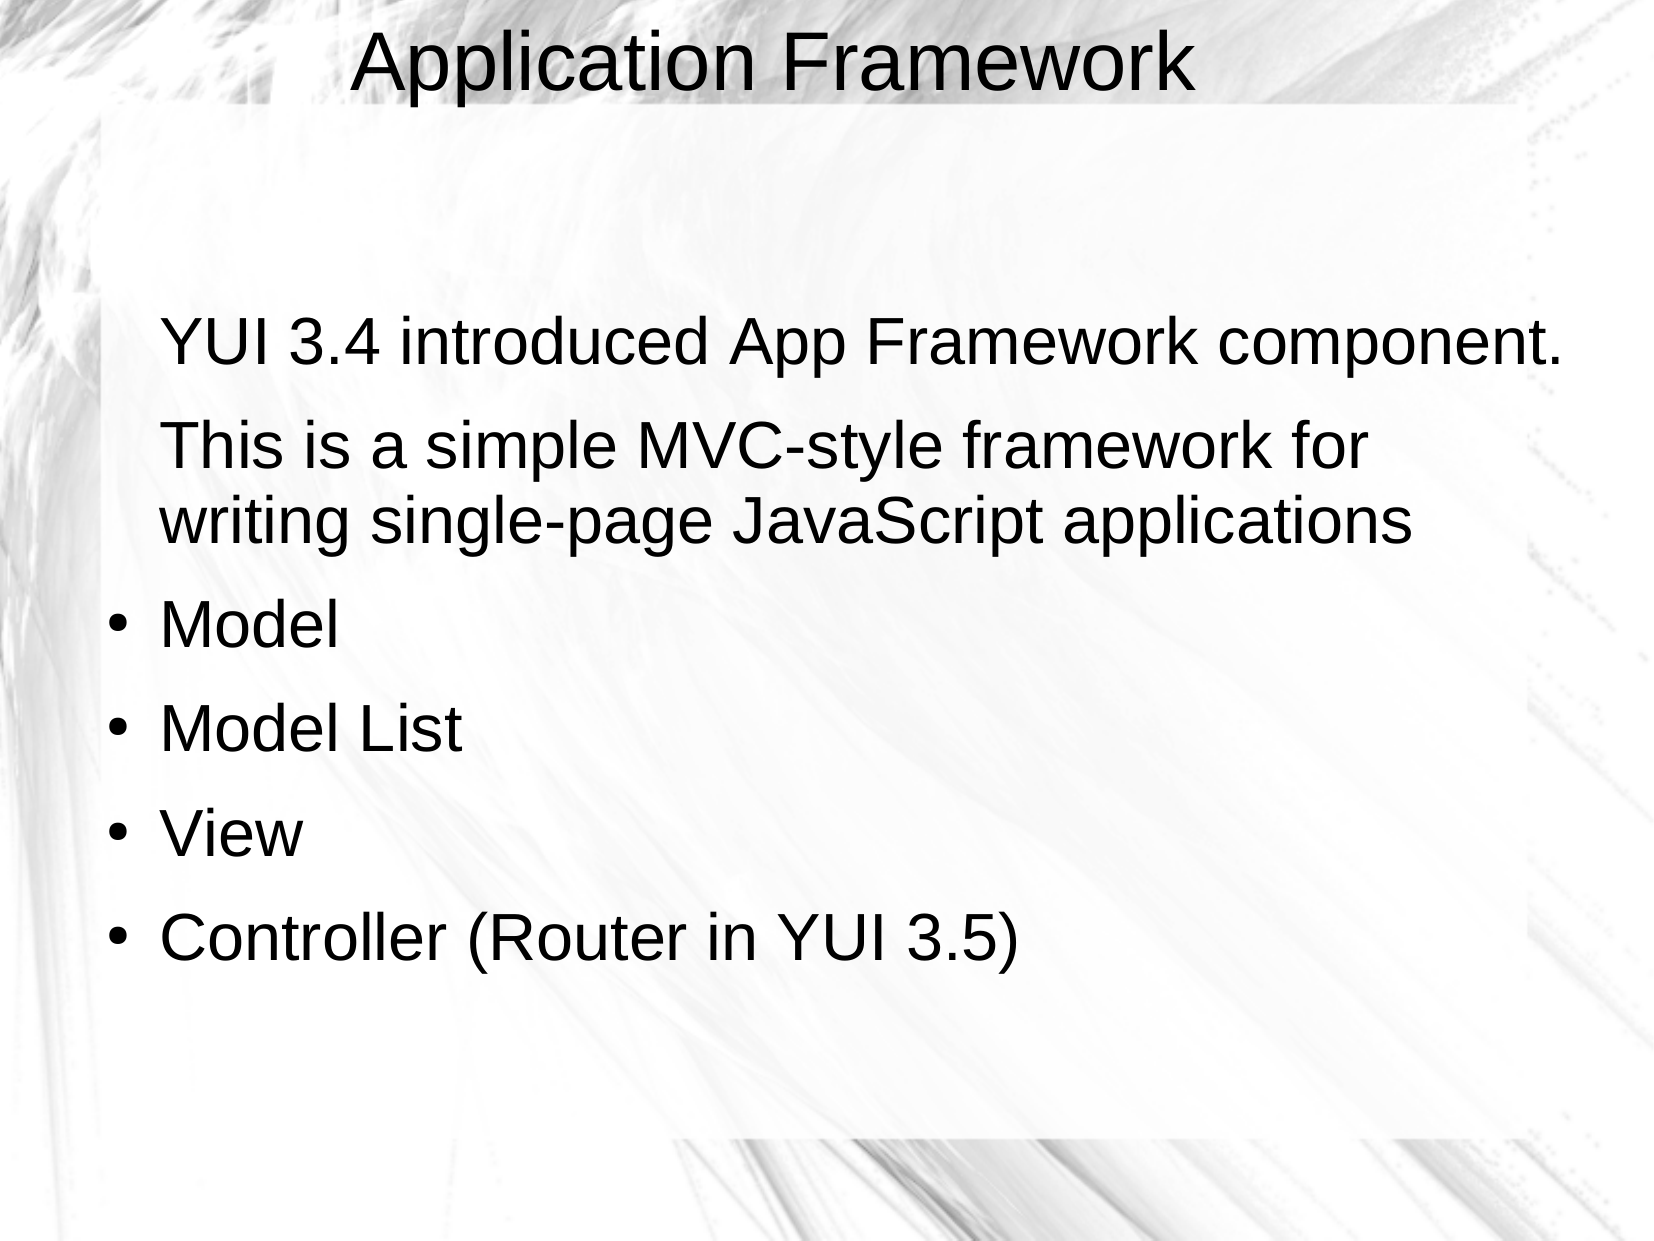

# Application Framework
YUI 3.4 introduced App Framework component.
This is a simple MVC-style framework for writing single-page JavaScript applications
Model
Model List
View
Controller (Router in YUI 3.5)